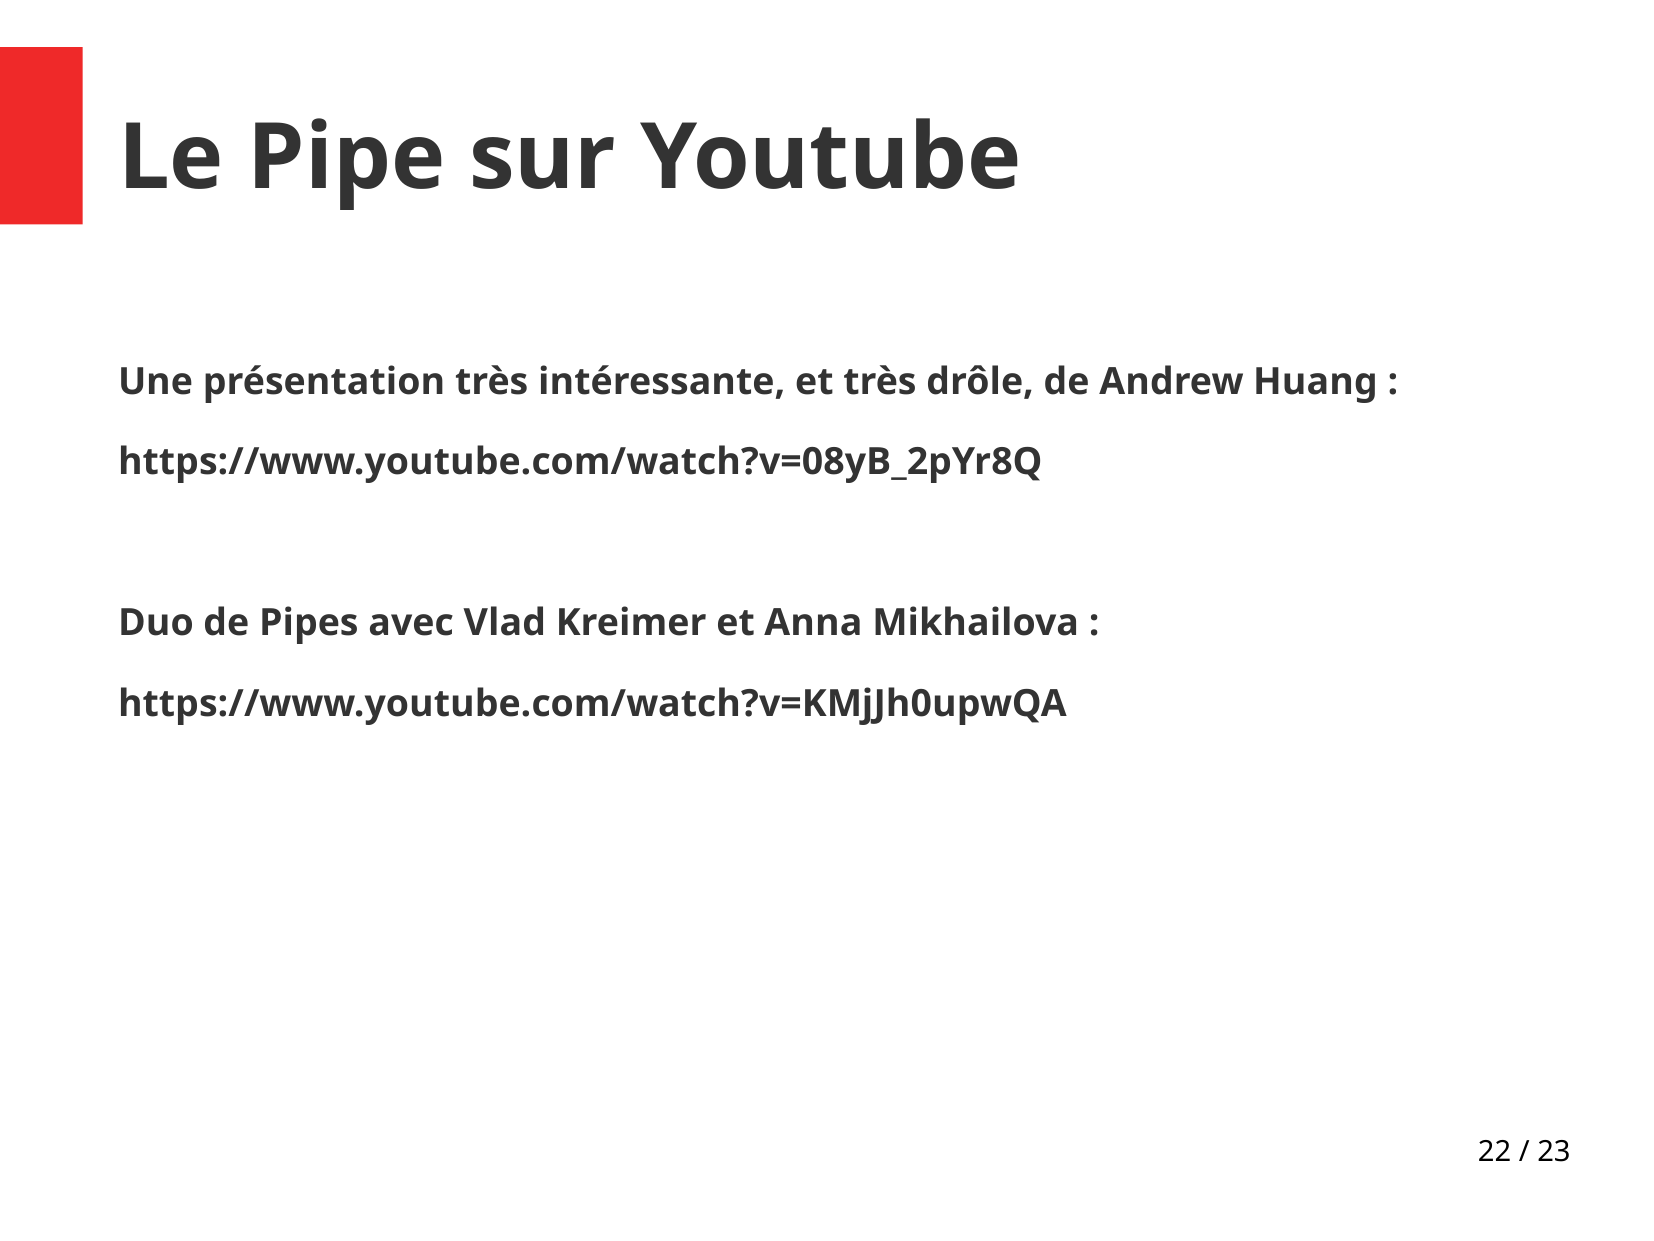

# Le Pipe sur Youtube
Une présentation très intéressante, et très drôle, de Andrew Huang :
https://www.youtube.com/watch?v=08yB_2pYr8Q
Duo de Pipes avec Vlad Kreimer et Anna Mikhailova :
https://www.youtube.com/watch?v=KMjJh0upwQA
22